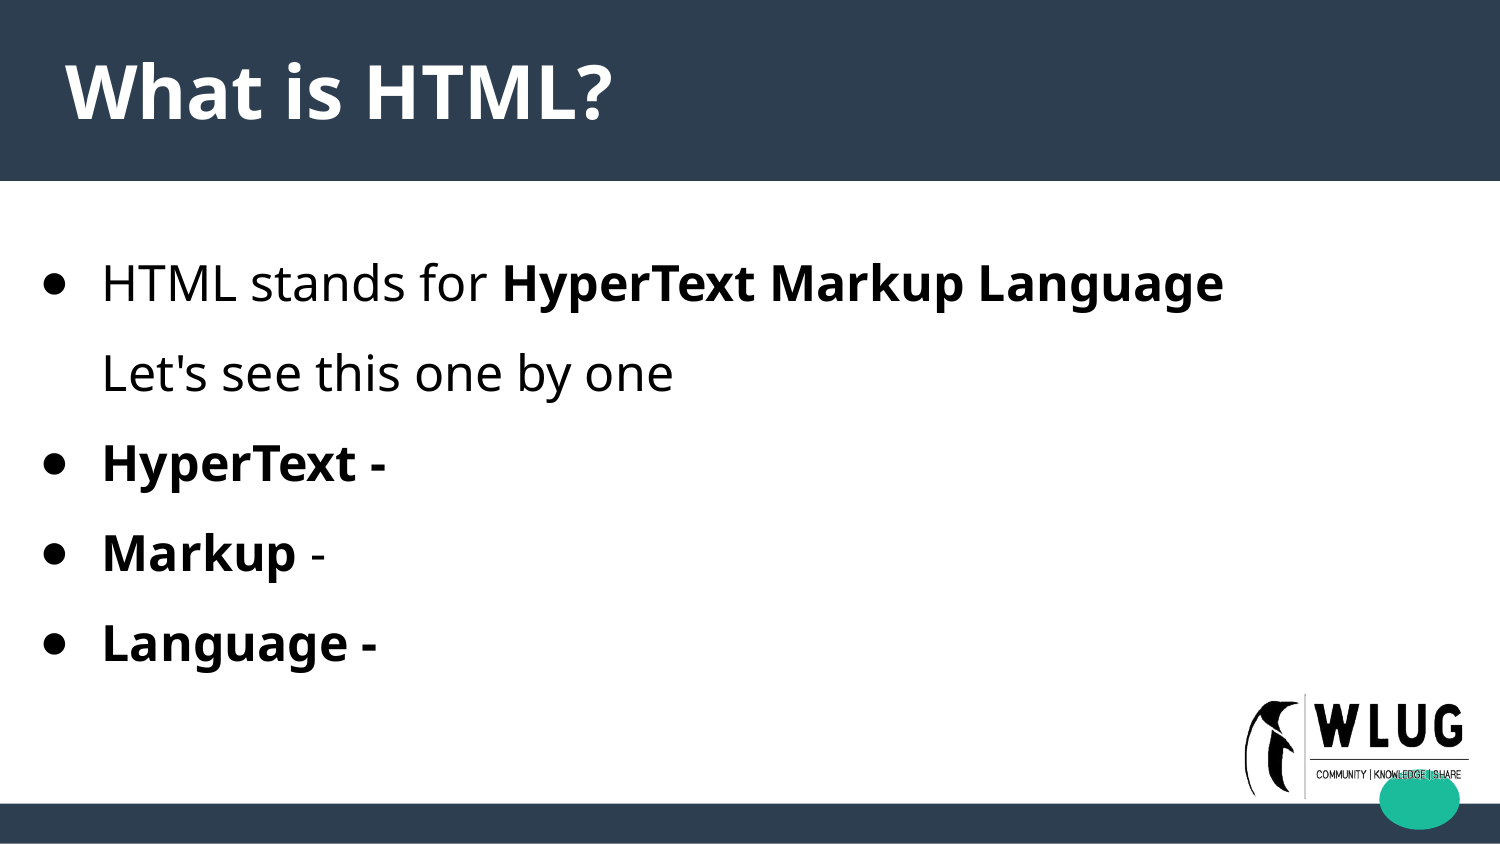

# What is HTML?
HTML stands for HyperText Markup Language
Let's see this one by one
HyperText -
Markup -
Language -